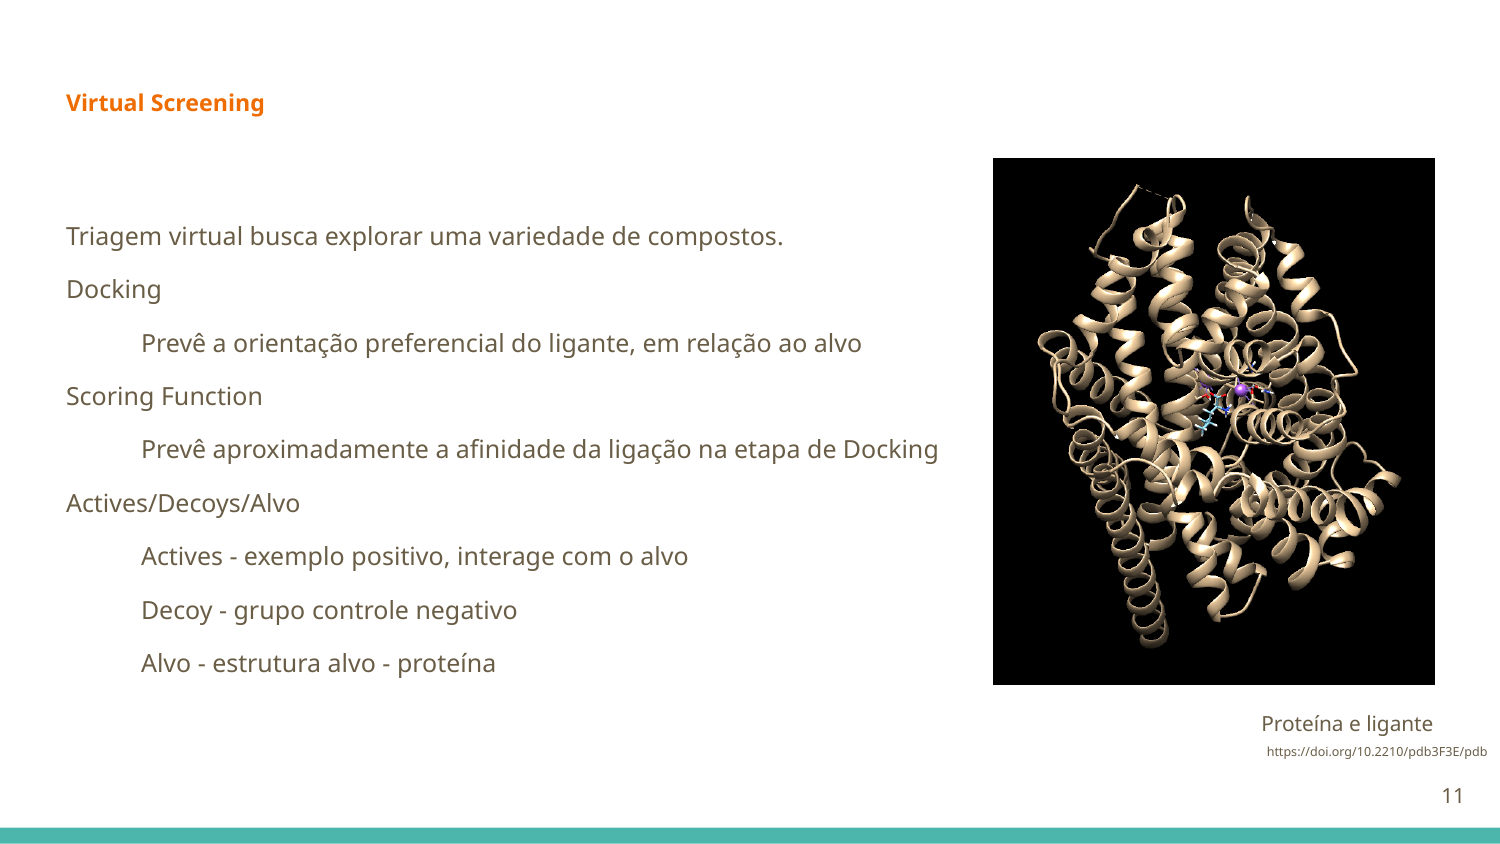

# Virtual Screening
Triagem virtual busca explorar uma variedade de compostos.
Docking
Prevê a orientação preferencial do ligante, em relação ao alvo
Scoring Function
	Prevê aproximadamente a afinidade da ligação na etapa de Docking
Actives/Decoys/Alvo
	Actives - exemplo positivo, interage com o alvo
	Decoy - grupo controle negativo
	Alvo - estrutura alvo - proteína
Proteína e ligante
 https://doi.org/10.2210/pdb3F3E/pdb